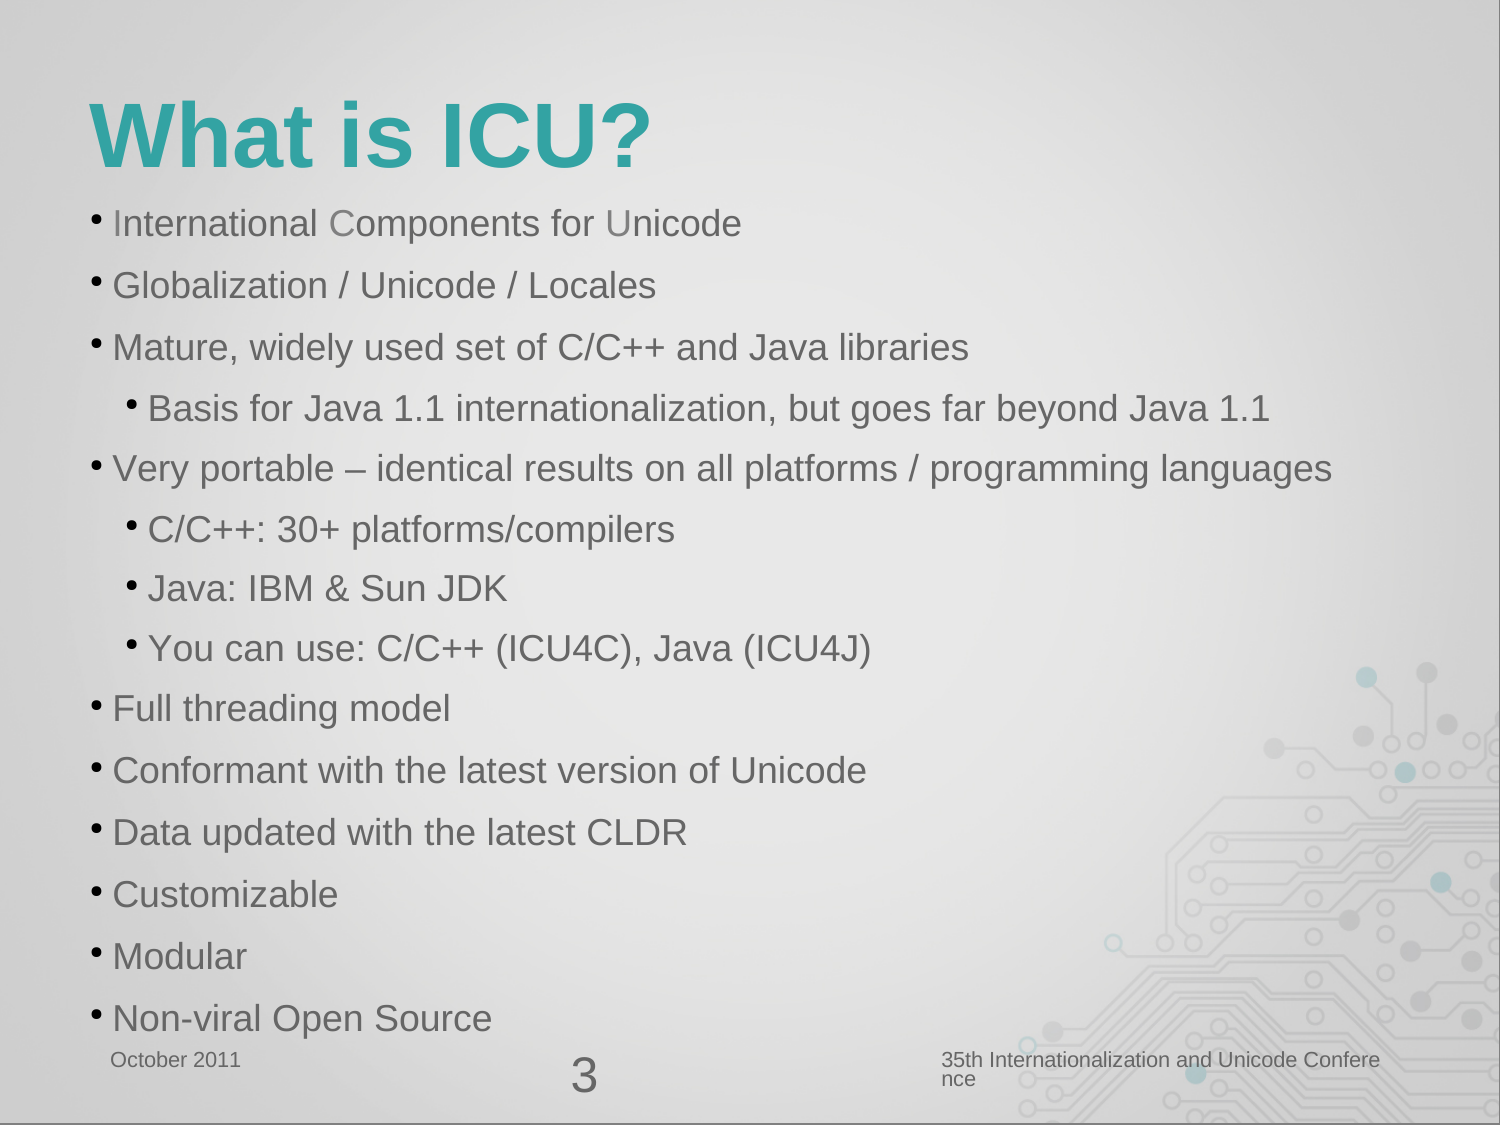

# What is ICU?
International Components for Unicode
Globalization / Unicode / Locales
Mature, widely used set of C/C++ and Java libraries
Basis for Java 1.1 internationalization, but goes far beyond Java 1.1
Very portable – identical results on all platforms / programming languages
C/C++: 30+ platforms/compilers
Java: IBM & Sun JDK
You can use: C/C++ (ICU4C), Java (ICU4J)
Full threading model
Conformant with the latest version of Unicode
Data updated with the latest CLDR
Customizable
Modular
Non-viral Open Source
October 2011
3
35th Internationalization and Unicode Conference